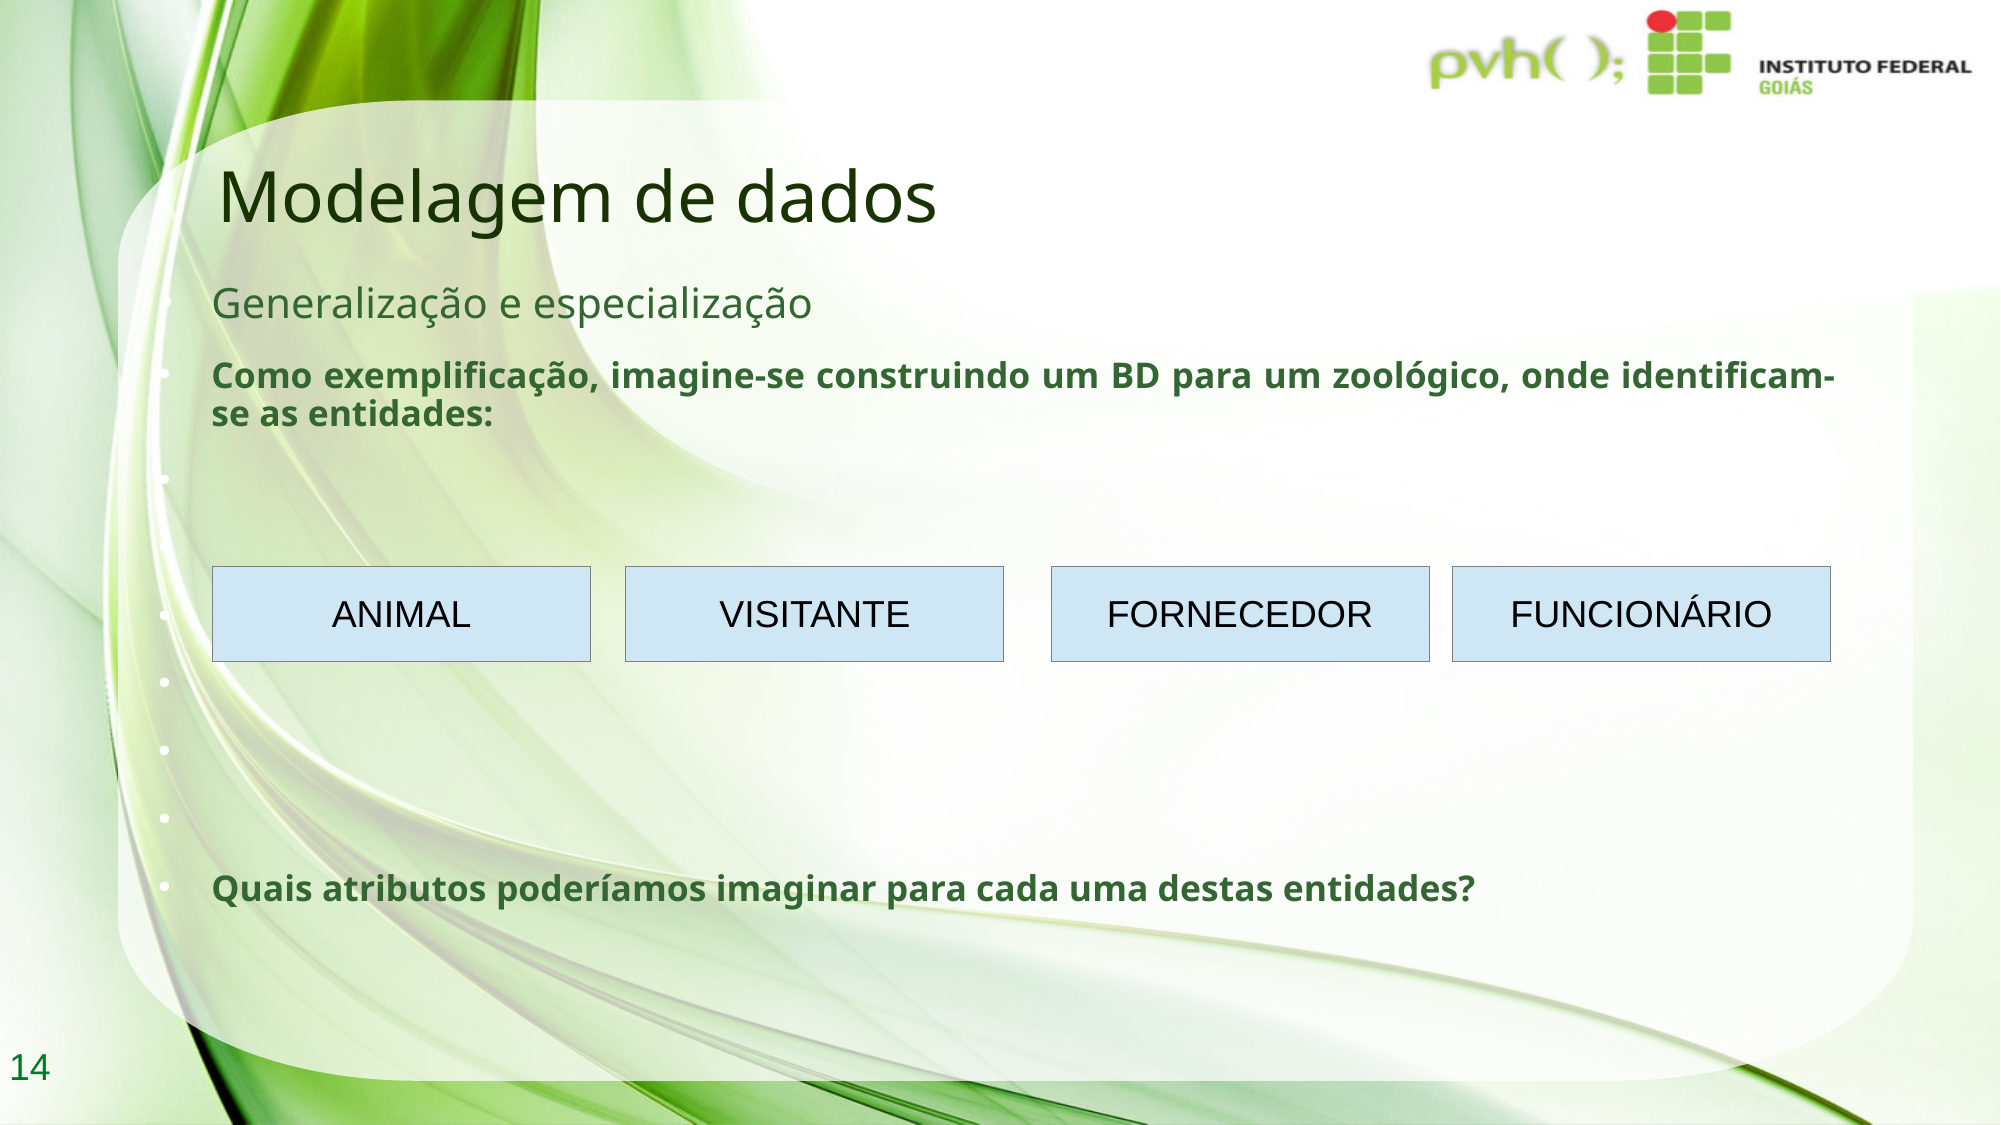

# Modelagem de dados
Generalização e especialização
Como exemplificação, imagine-se construindo um BD para um zoológico, onde identificam-se as entidades:
Quais atributos poderíamos imaginar para cada uma destas entidades?
ANIMAL
VISITANTE
FORNECEDOR
FUNCIONÁRIO
14